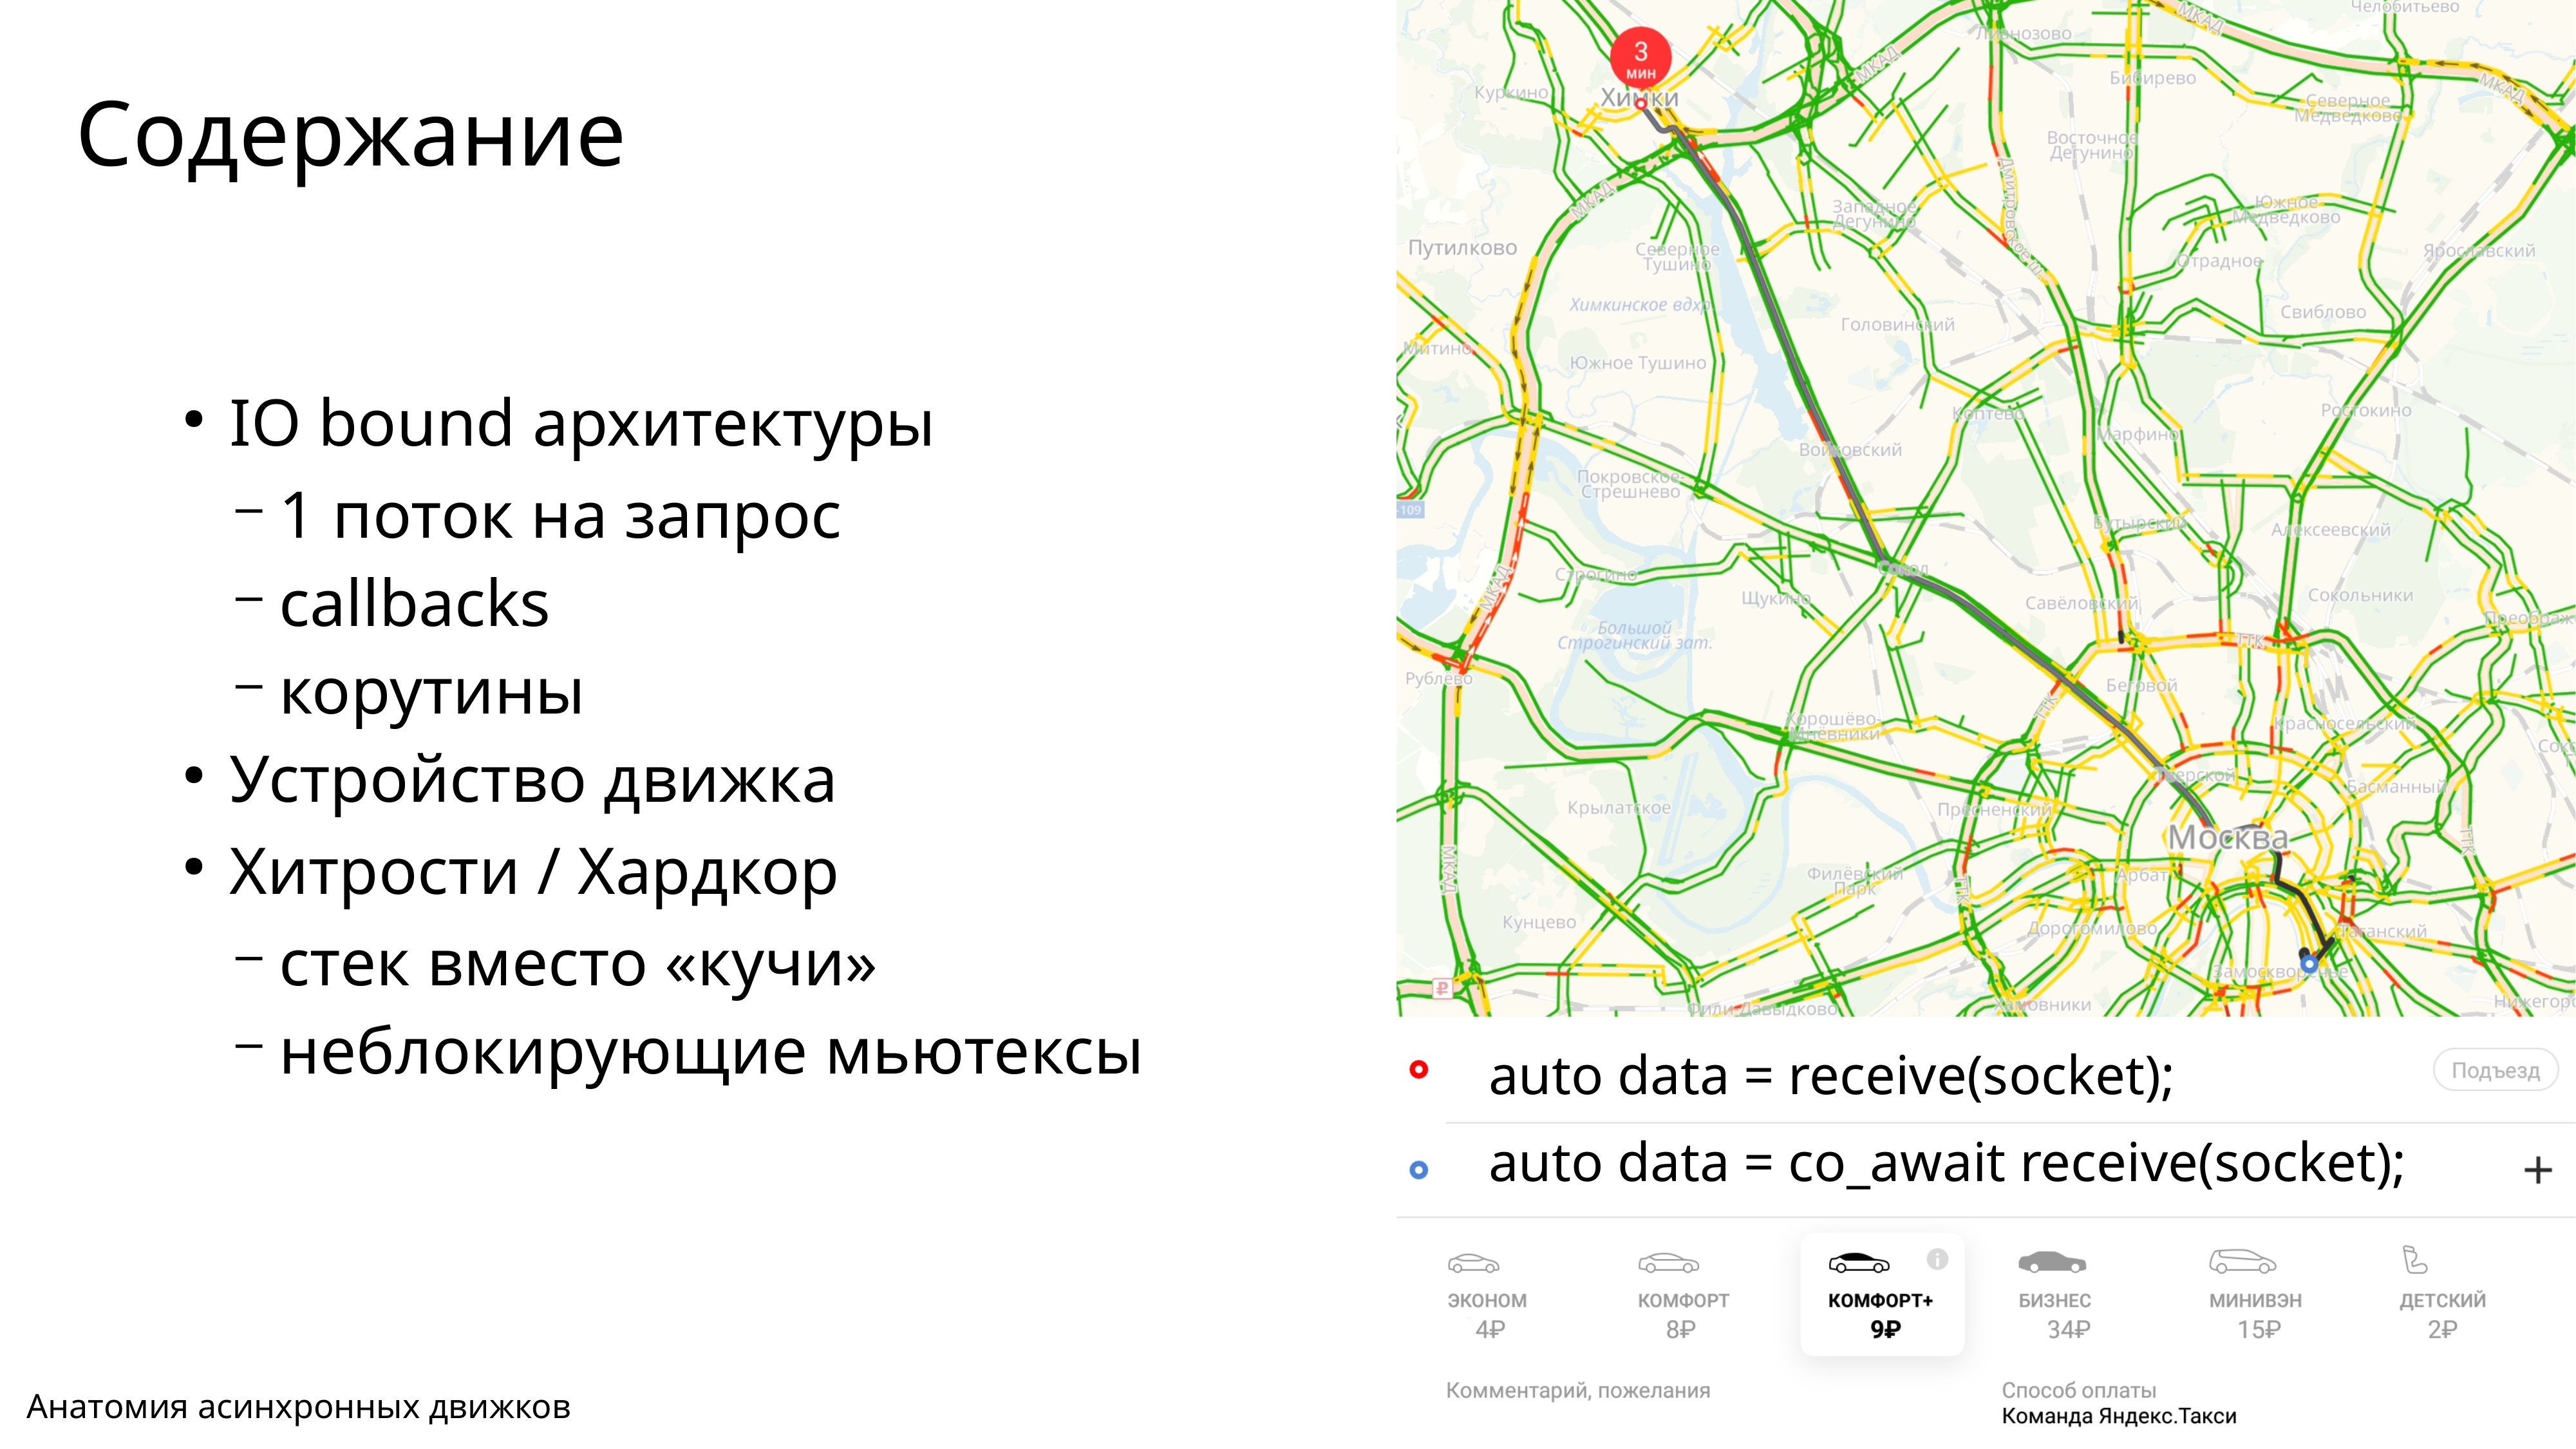

# Содержание
 IO bound архитектуры
 1 поток на запрос
 callbacks
 корутины
 Устройство движка
 Хитрости / Хардкор
 стек вместо «кучи»
 неблокирующие мьютексы
auto data = receive(socket);
auto data = co_await receive(socket);
Анатомия асинхронных движков